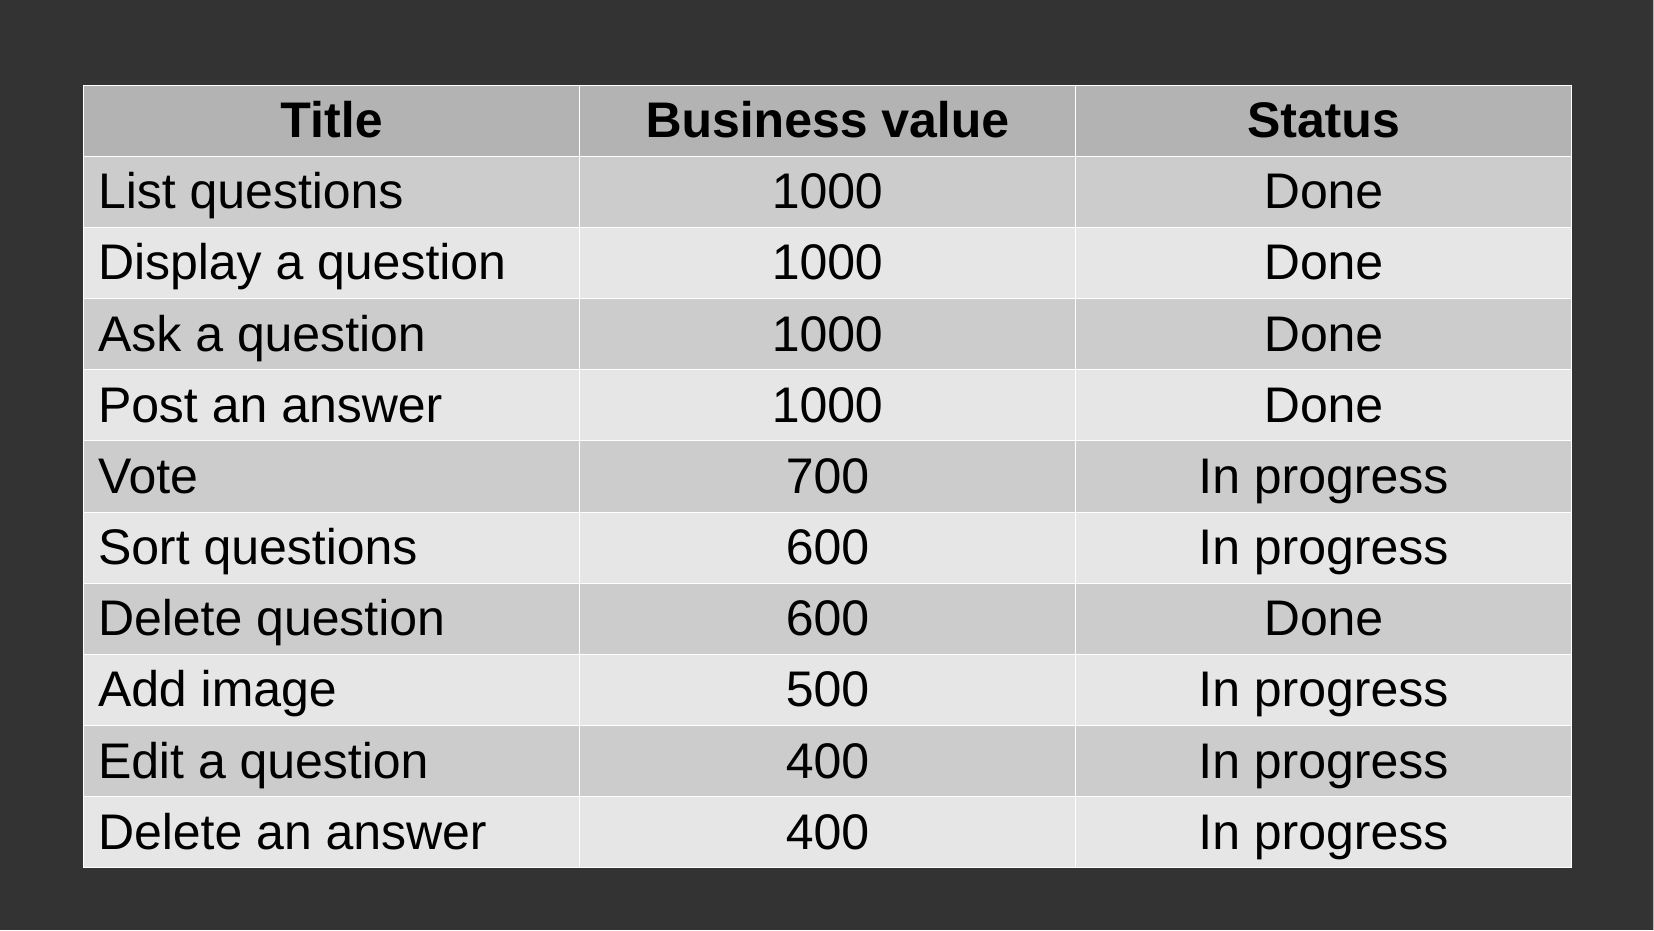

| Title | Business value | Status |
| --- | --- | --- |
| List questions | 1000 | Done |
| Display a question | 1000 | Done |
| Ask a question | 1000 | Done |
| Post an answer | 1000 | Done |
| Vote | 700 | In progress |
| Sort questions | 600 | In progress |
| Delete question | 600 | Done |
| Add image | 500 | In progress |
| Edit a question | 400 | In progress |
| Delete an answer | 400 | In progress |